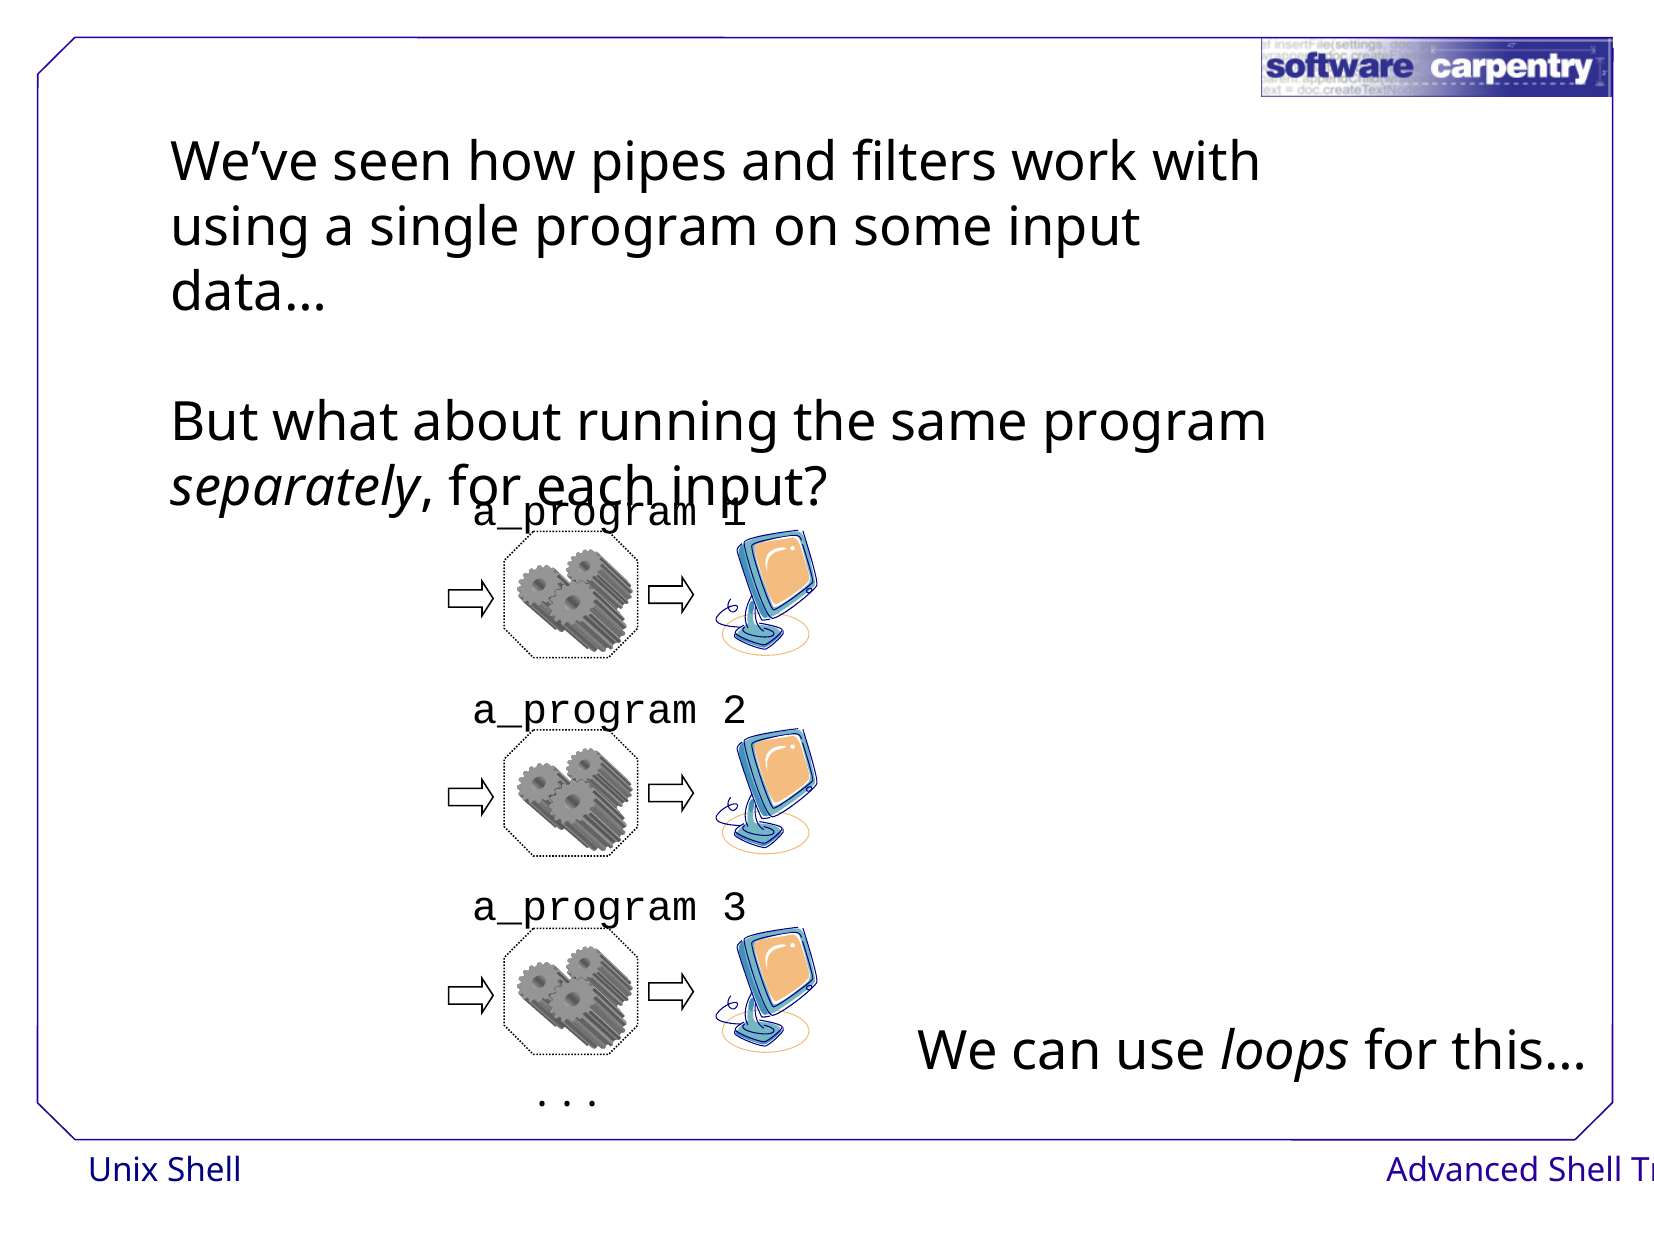

We’ve seen how pipes and filters work with using a single program on some input data…
But what about running the same program separately, for each input?
a_program 1
a_program 2
a_program 3
We can use loops for this…
...